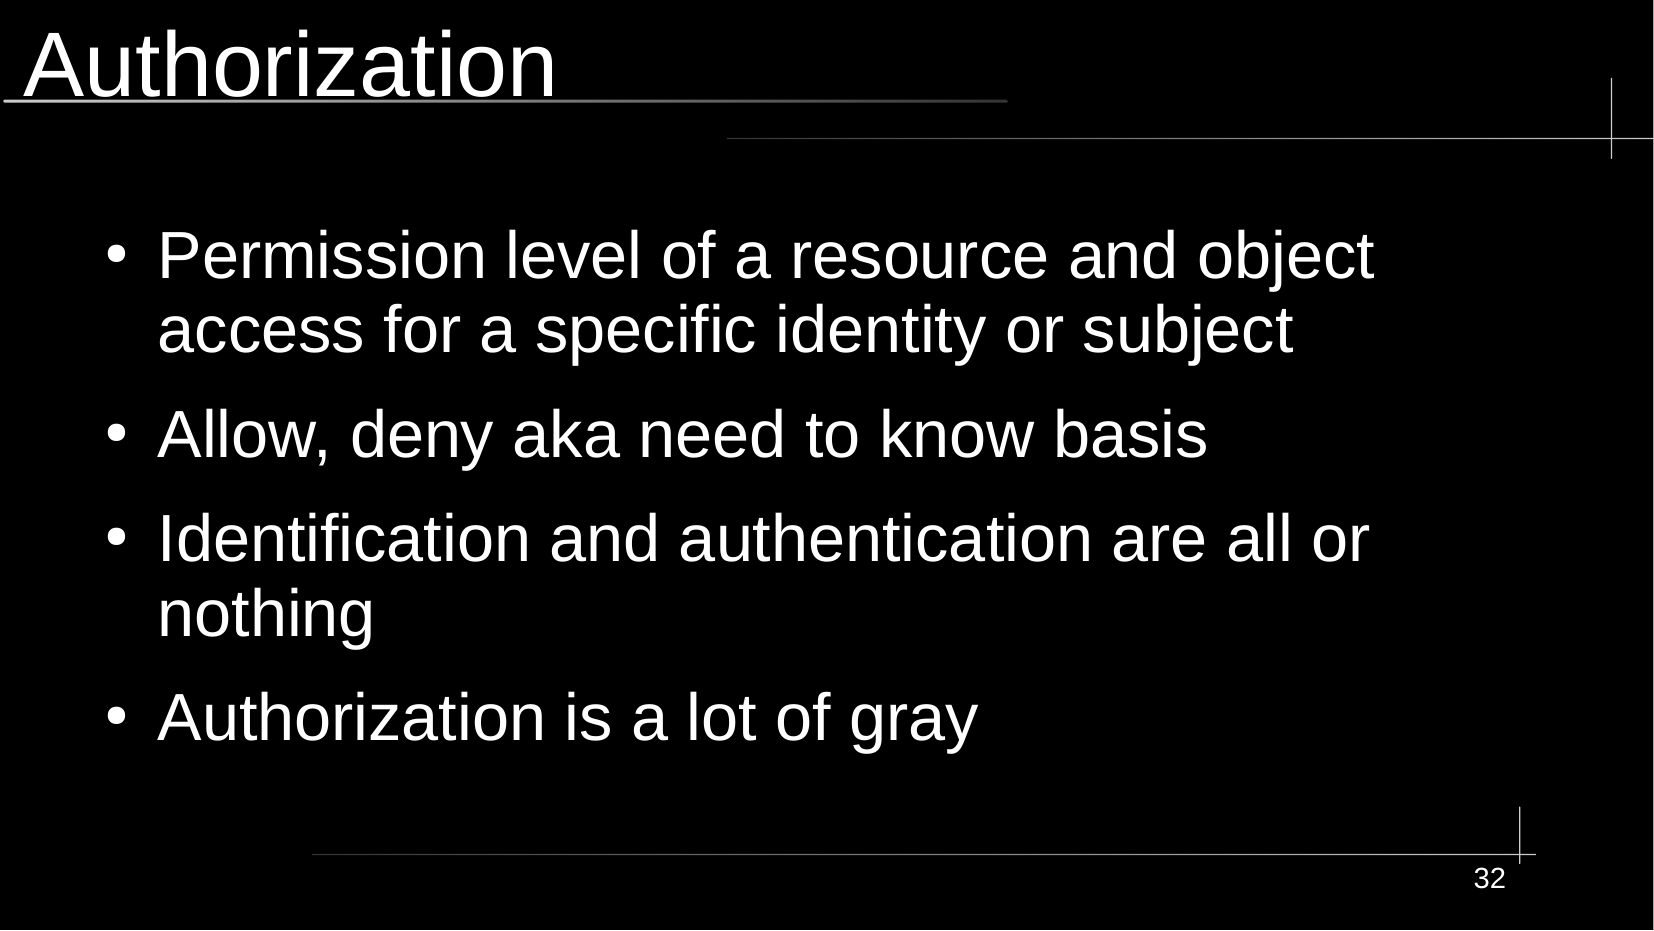

# Authorization
Permission level of a resource and object access for a specific identity or subject
Allow, deny aka need to know basis
Identification and authentication are all or nothing
Authorization is a lot of gray
32